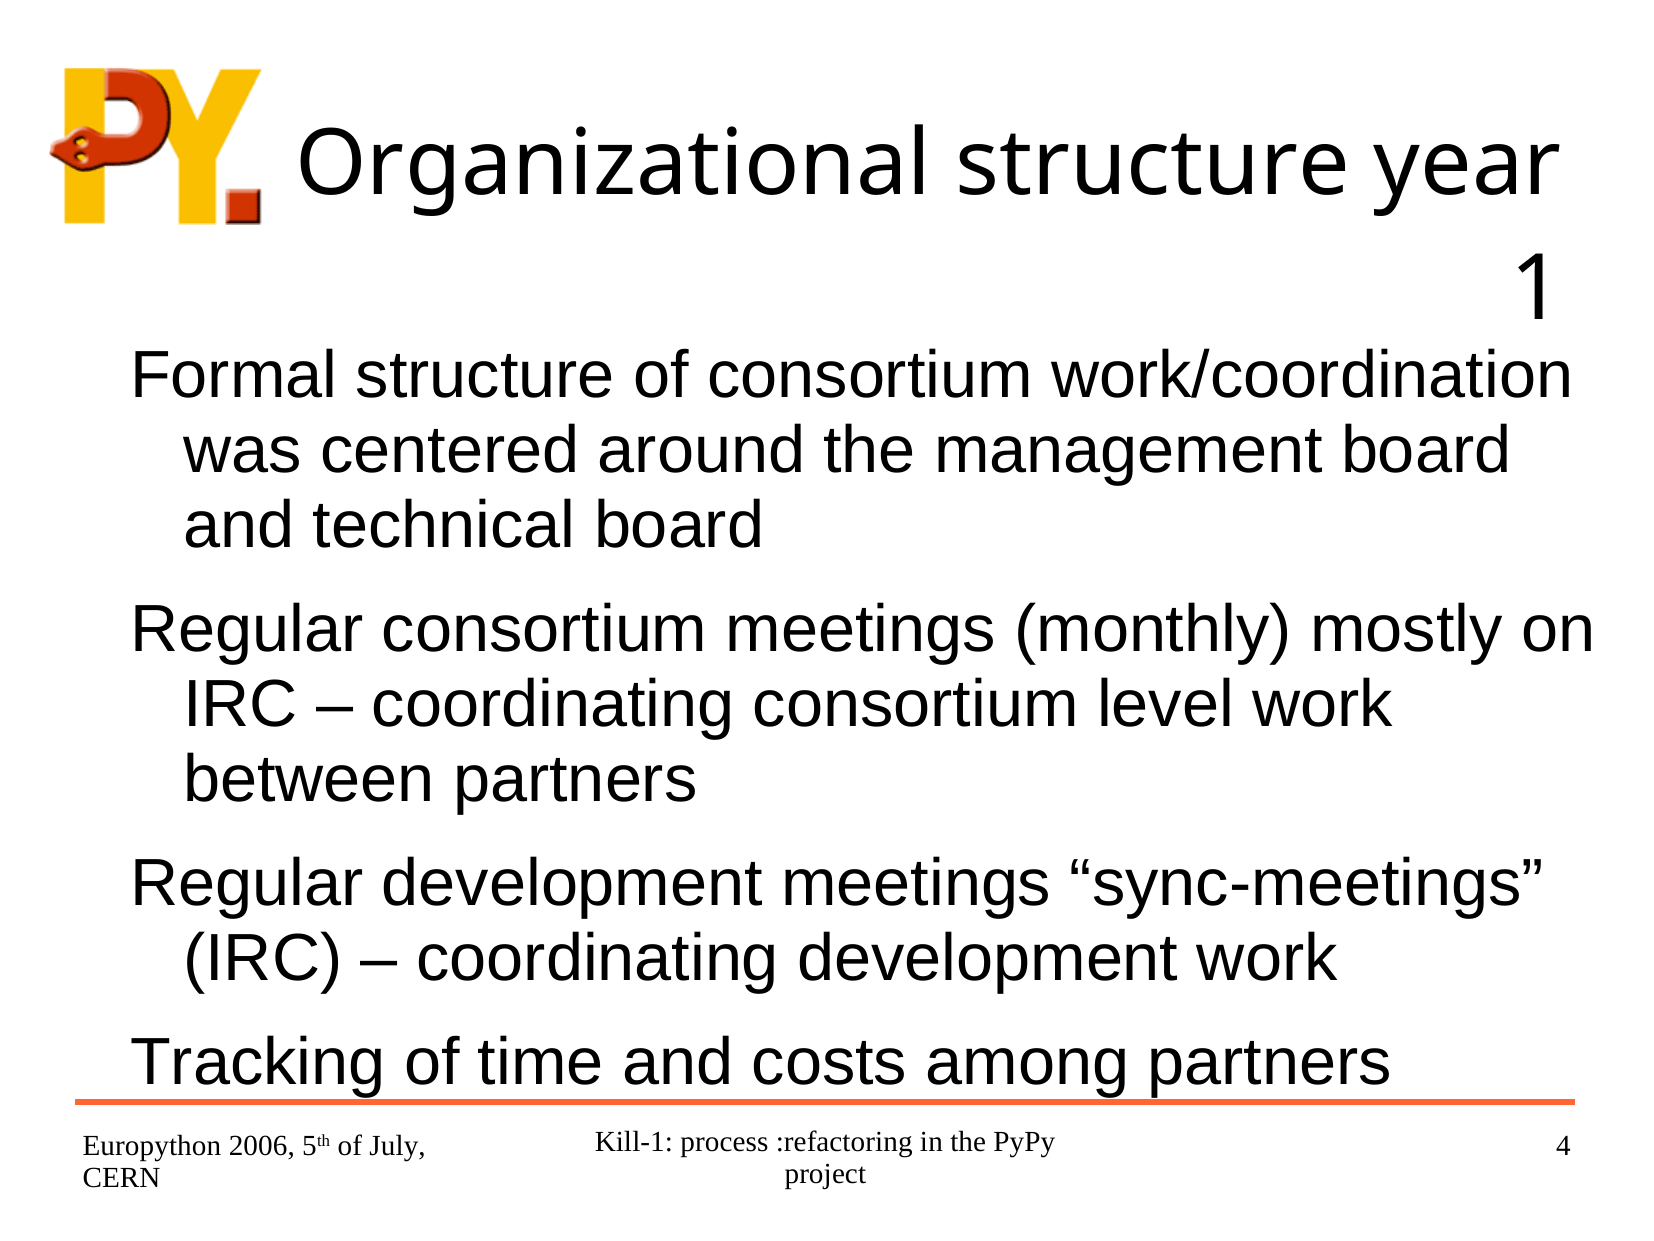

# Organizational structure year 1
Formal structure of consortium work/coordination was centered around the management board and technical board
Regular consortium meetings (monthly) mostly on IRC – coordinating consortium level work between partners
Regular development meetings “sync-meetings” (IRC) – coordinating development work
Tracking of time and costs among partners
PyPy: A Case Study of a F/OSS Community
Brussels, 2005-12-08
4